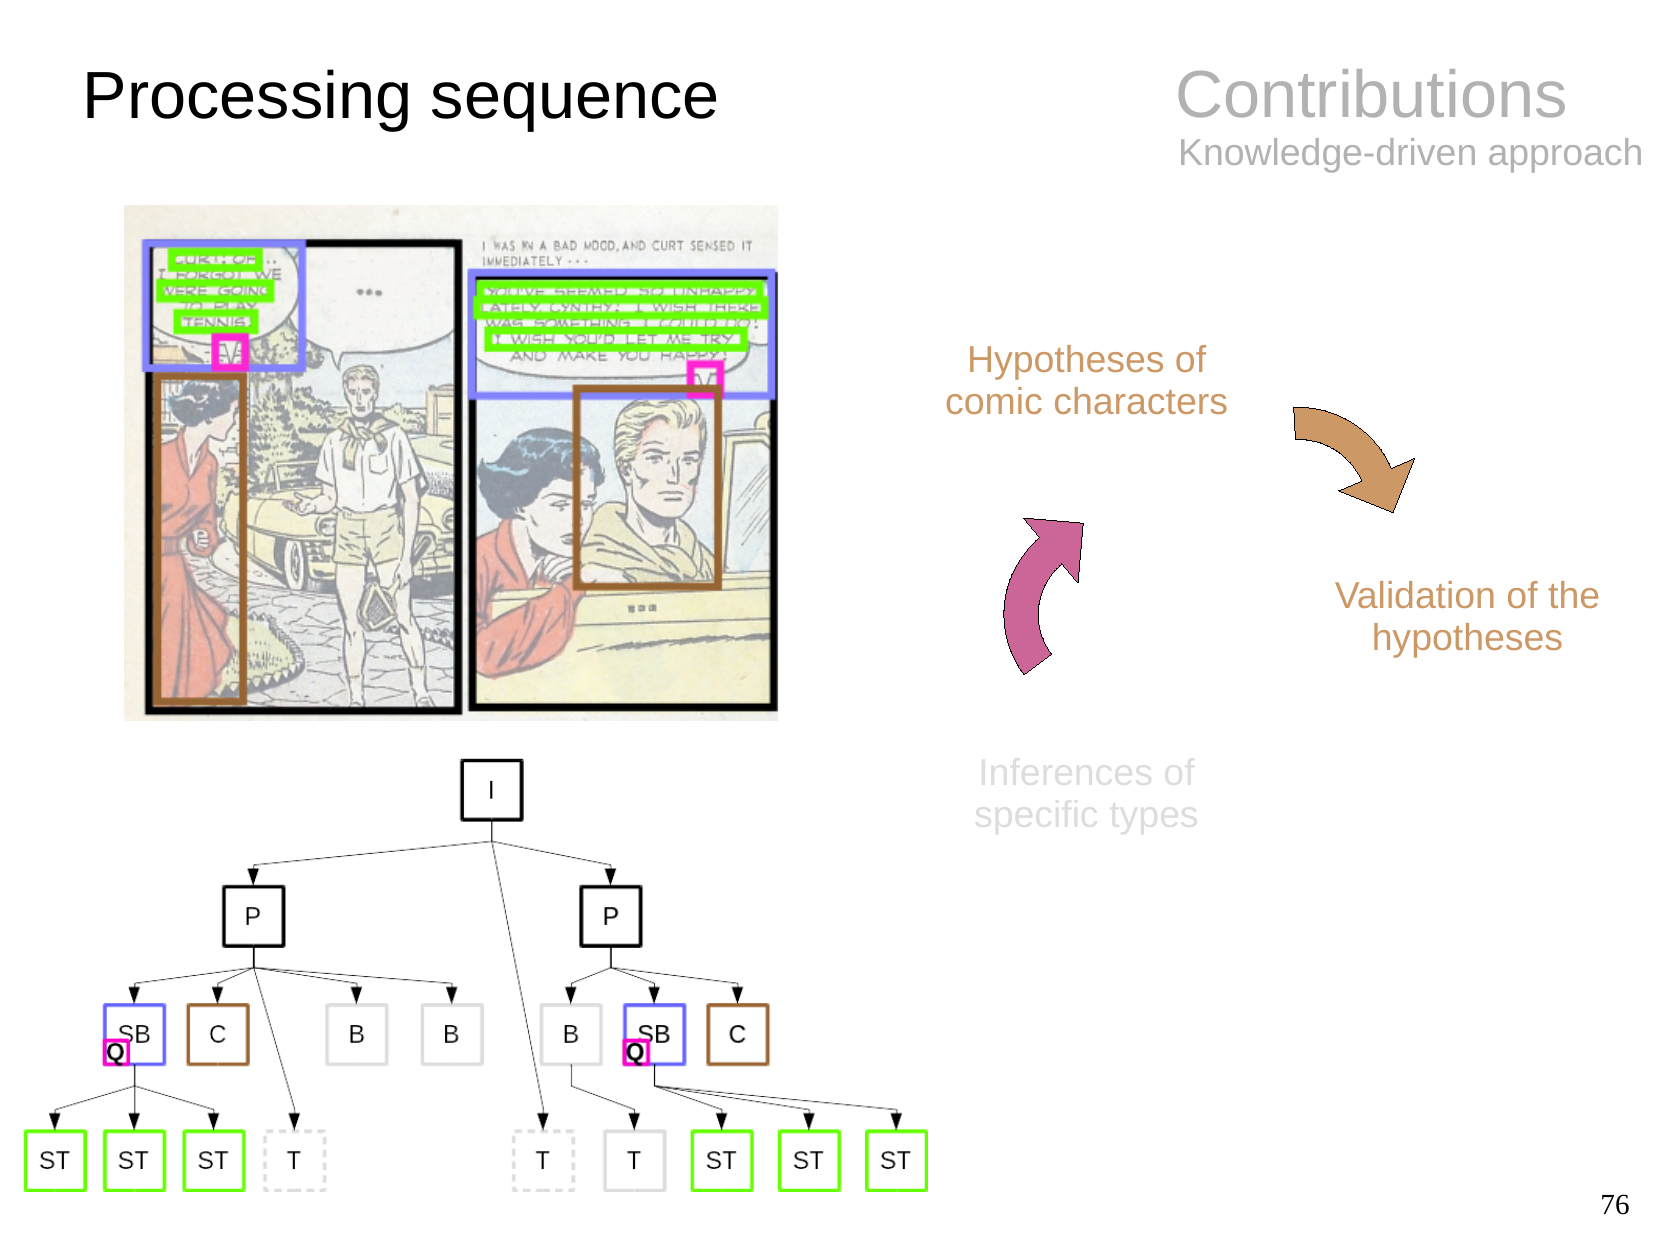

# Processing sequence
Hypotheses of
comic characters
Validation of the
hypotheses
Inferences of
specific types
76